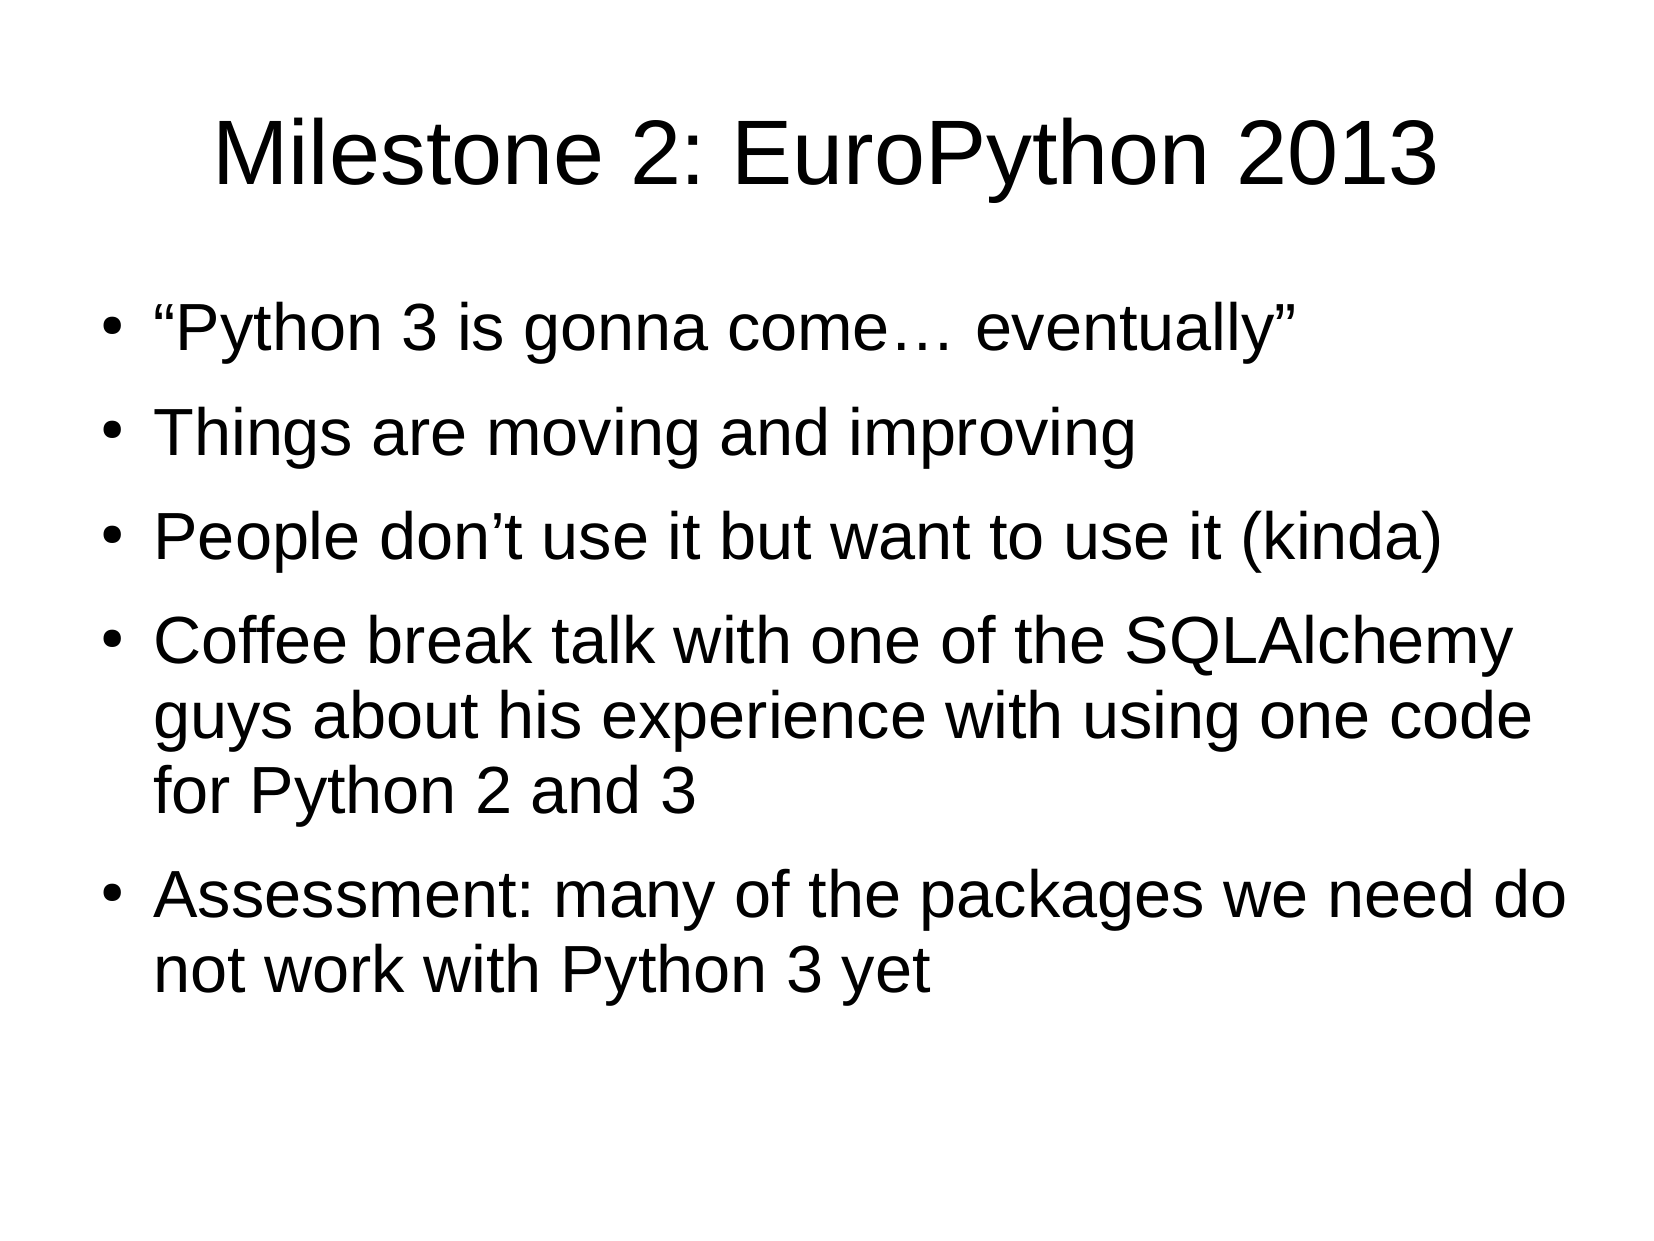

# Milestone 2: EuroPython 2013
“Python 3 is gonna come… eventually”
Things are moving and improving
People don’t use it but want to use it (kinda)
Coffee break talk with one of the SQLAlchemy guys about his experience with using one code for Python 2 and 3
Assessment: many of the packages we need do not work with Python 3 yet